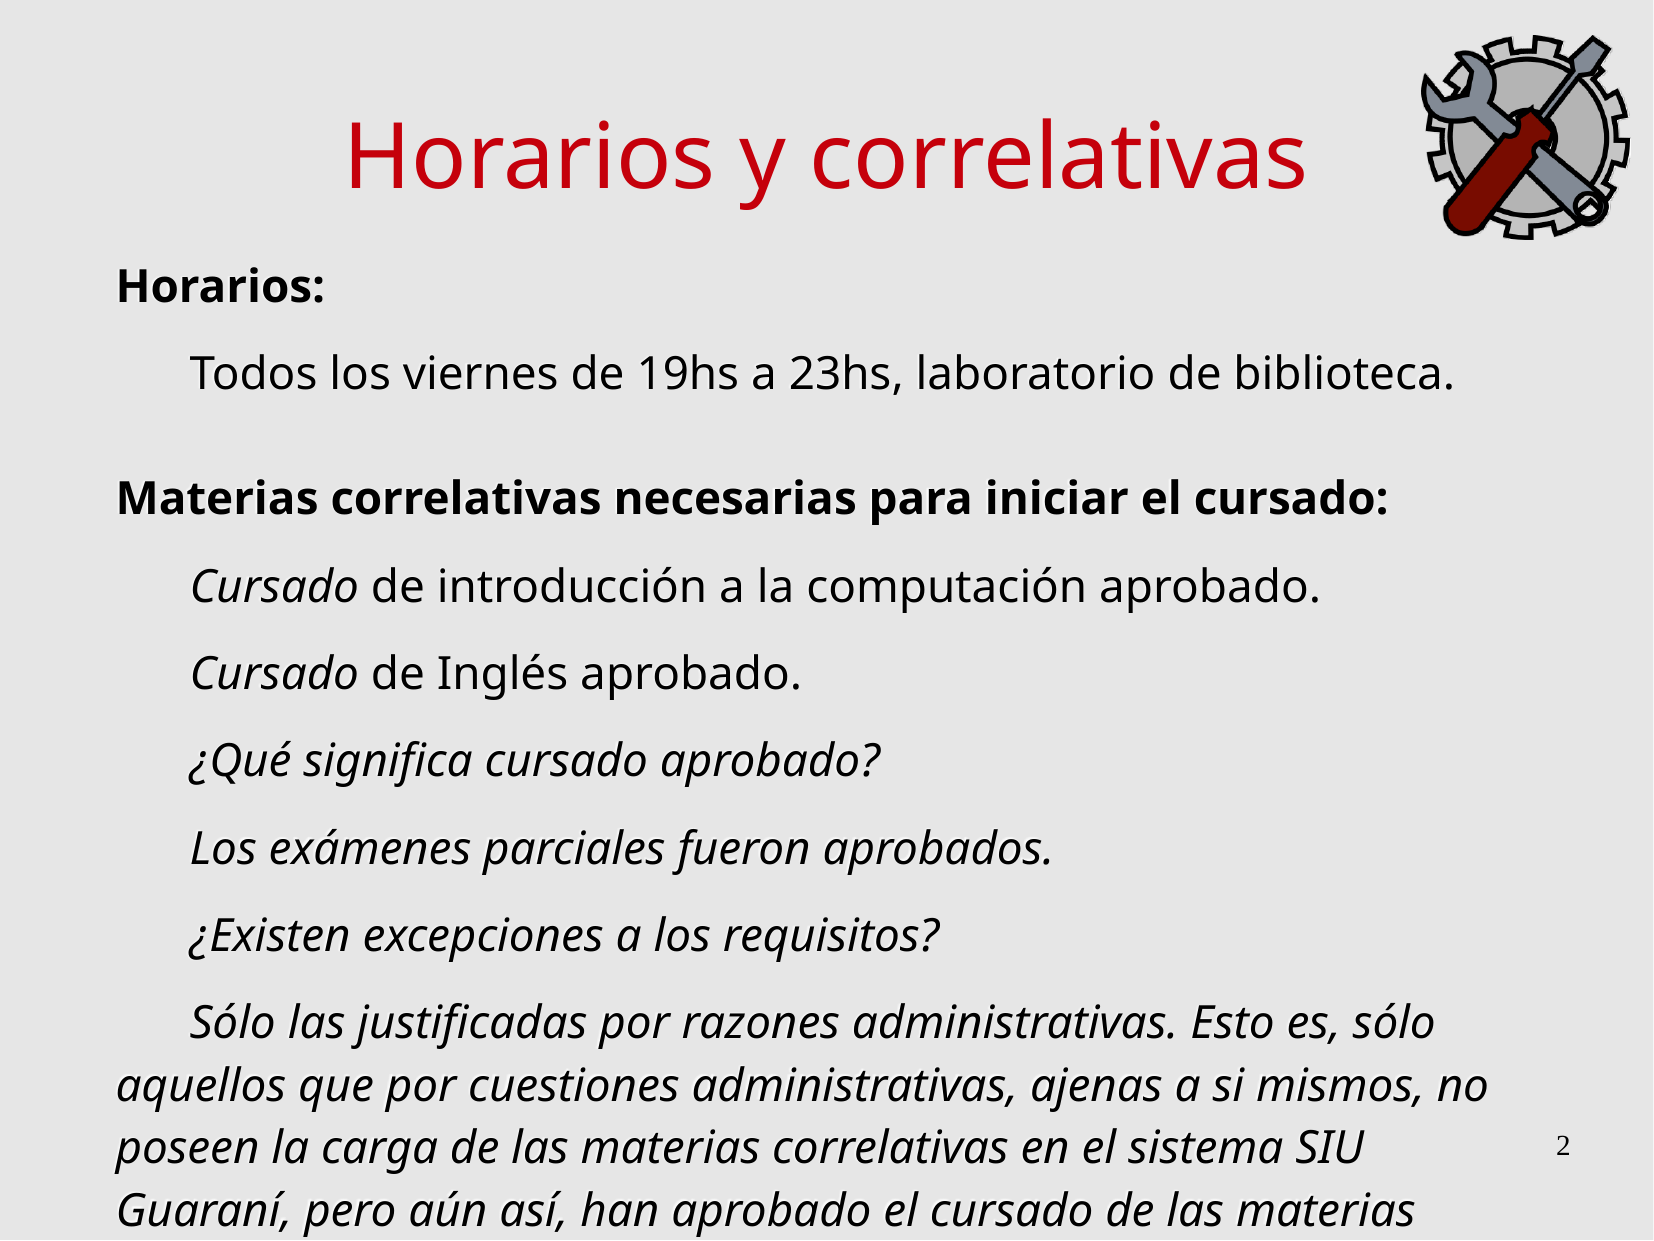

# Horarios y correlativas
Horarios:
	Todos los viernes de 19hs a 23hs, laboratorio de biblioteca.
Materias correlativas necesarias para iniciar el cursado:
	Cursado de introducción a la computación aprobado.
	Cursado de Inglés aprobado.
	¿Qué significa cursado aprobado?
	Los exámenes parciales fueron aprobados.
	¿Existen excepciones a los requisitos?
	Sólo las justificadas por razones administrativas. Esto es, sólo aquellos que por cuestiones administrativas, ajenas a si mismos, no poseen la carga de las materias correlativas en el sistema SIU Guaraní, pero aún así, han aprobado el cursado de las materias correlativas correspondientes. Estos casos deben ser comunicados a la cátedra.
2